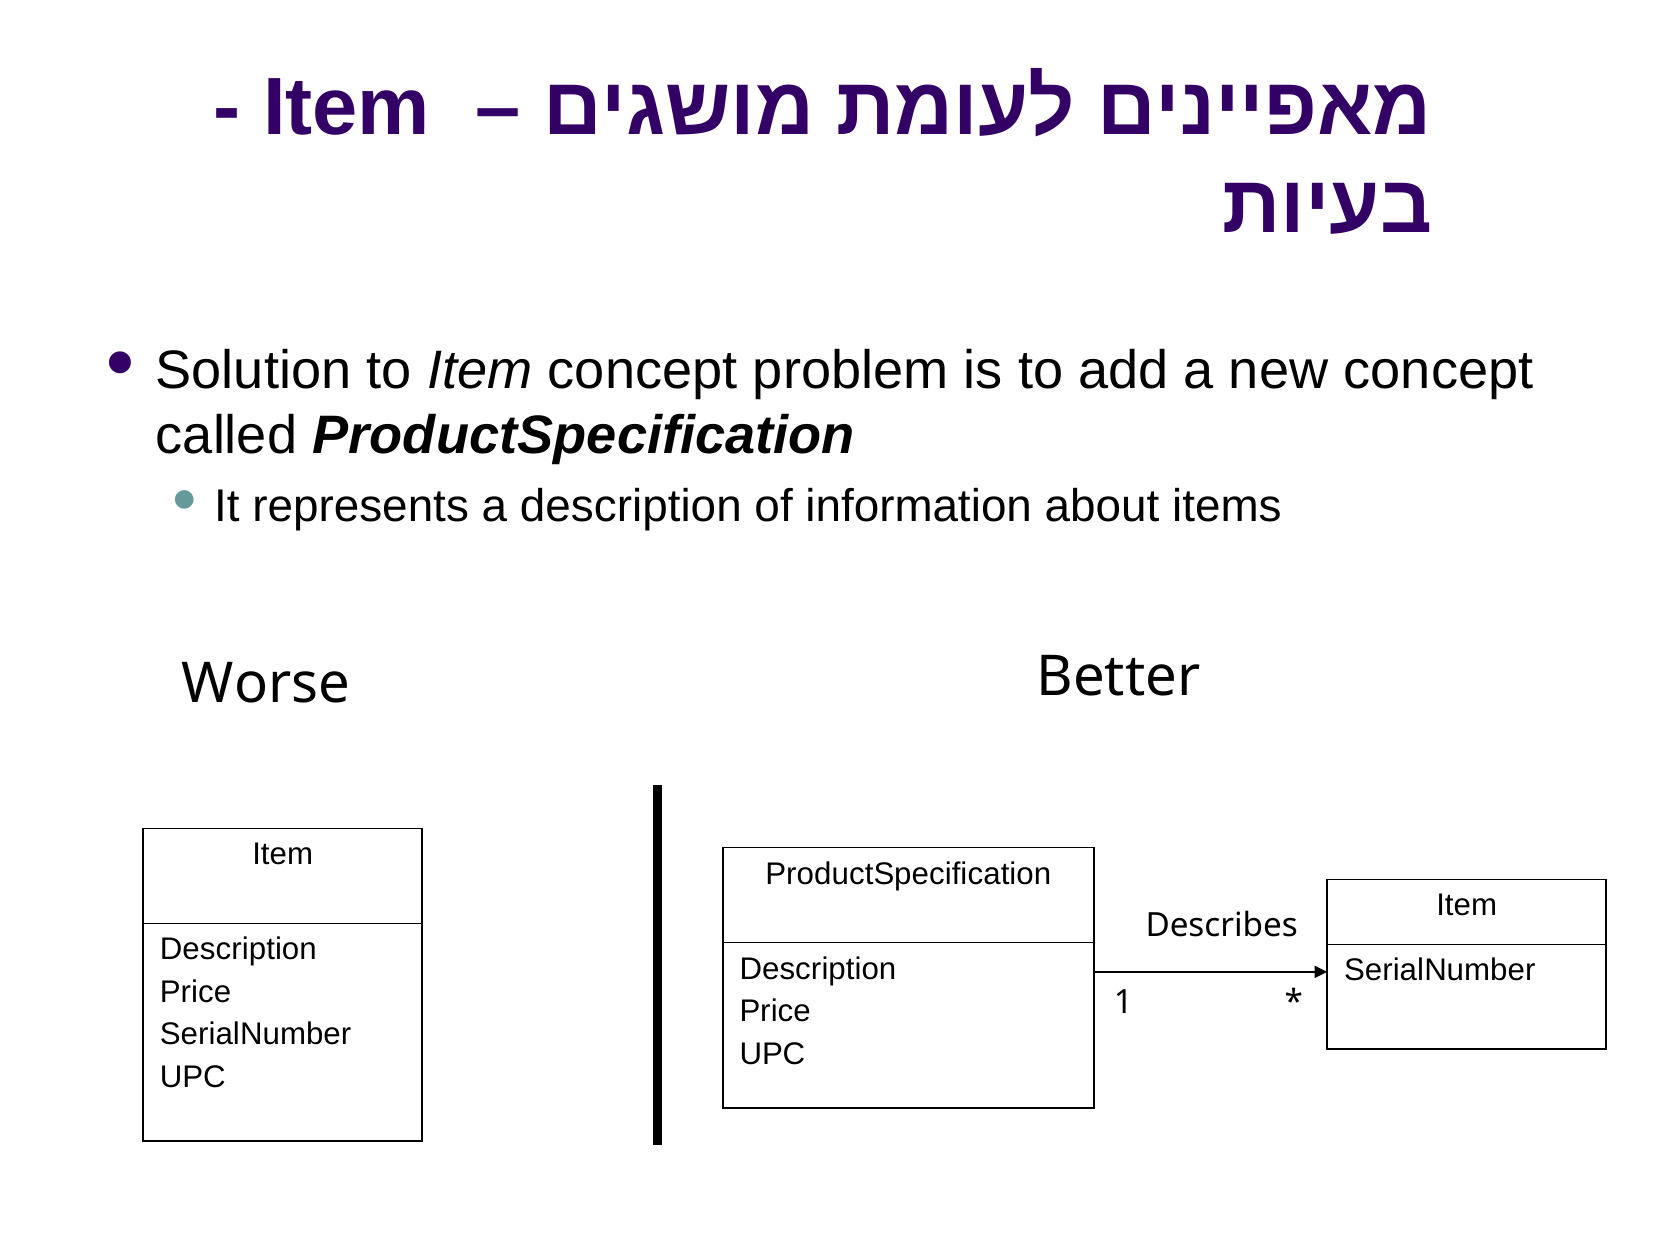

מאפיינים לעומת מושגים – Item - בעיות
# Solution to Item concept problem is to add a new concept called ProductSpecification
It represents a description of information about items
Better
Worse
| Item |
| --- |
| Description Price SerialNumber UPC |
| ProductSpecification |
| --- |
| Description Price UPC |
| Item |
| --- |
| SerialNumber |
Describes
1
*